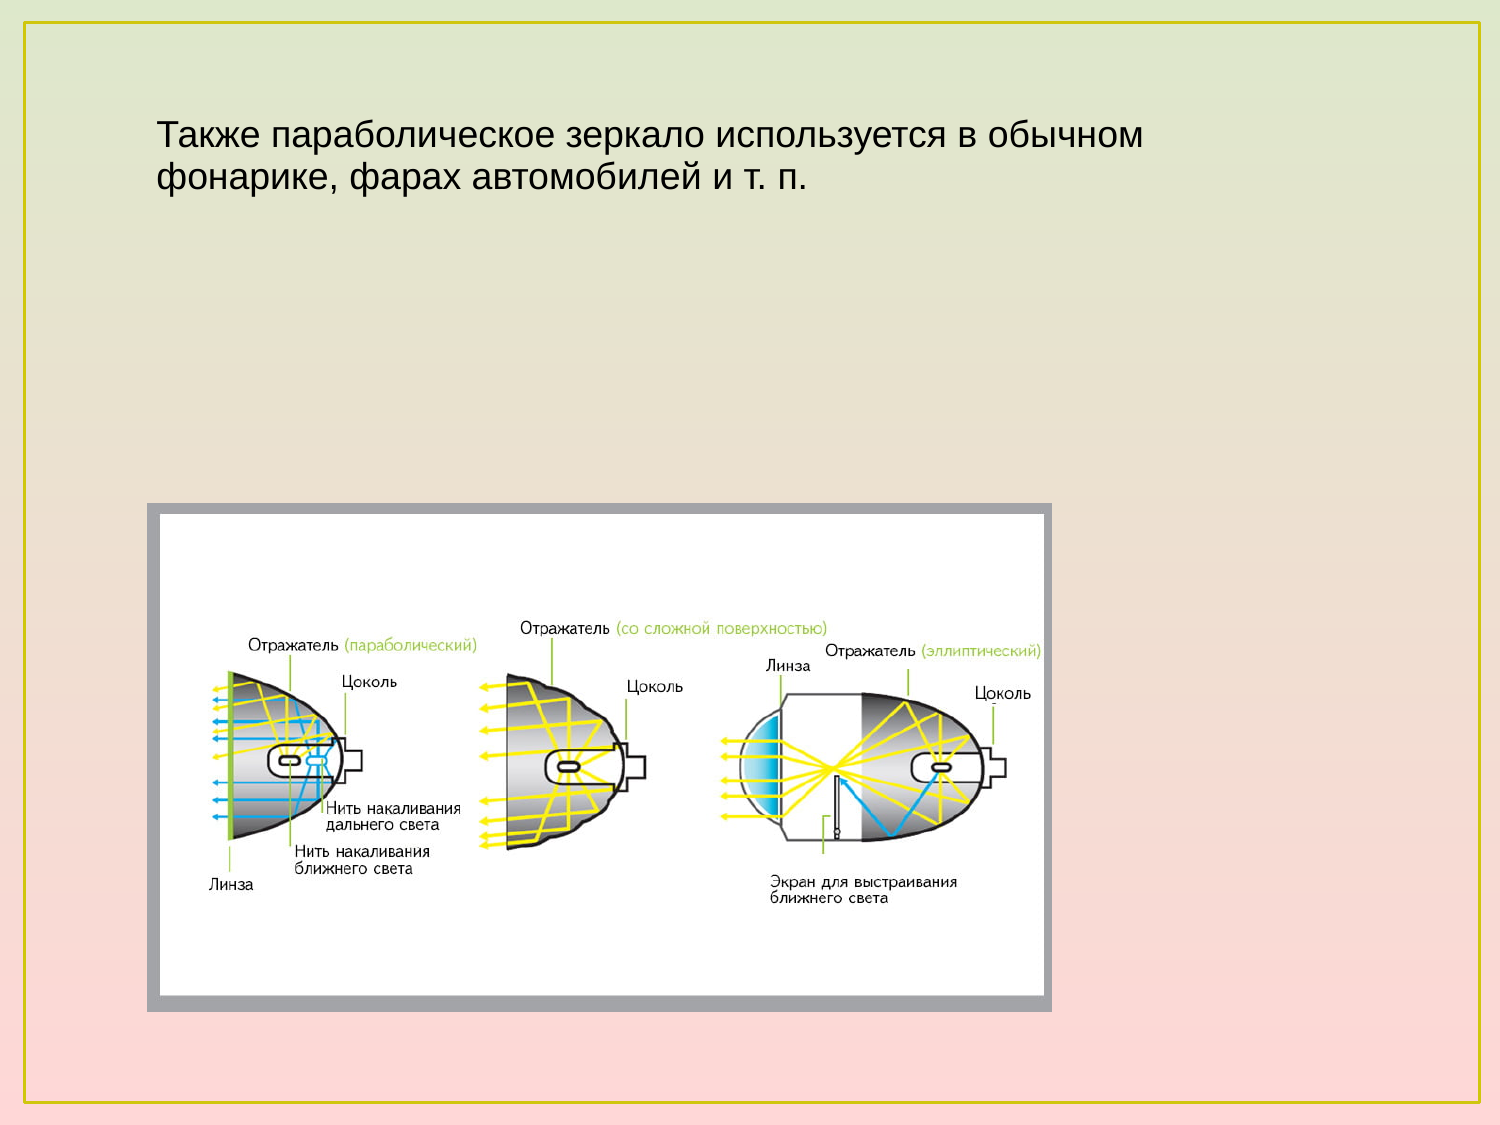

Также параболическое зеркало используется в обычном фонарике, фарах автомобилей и т. п.